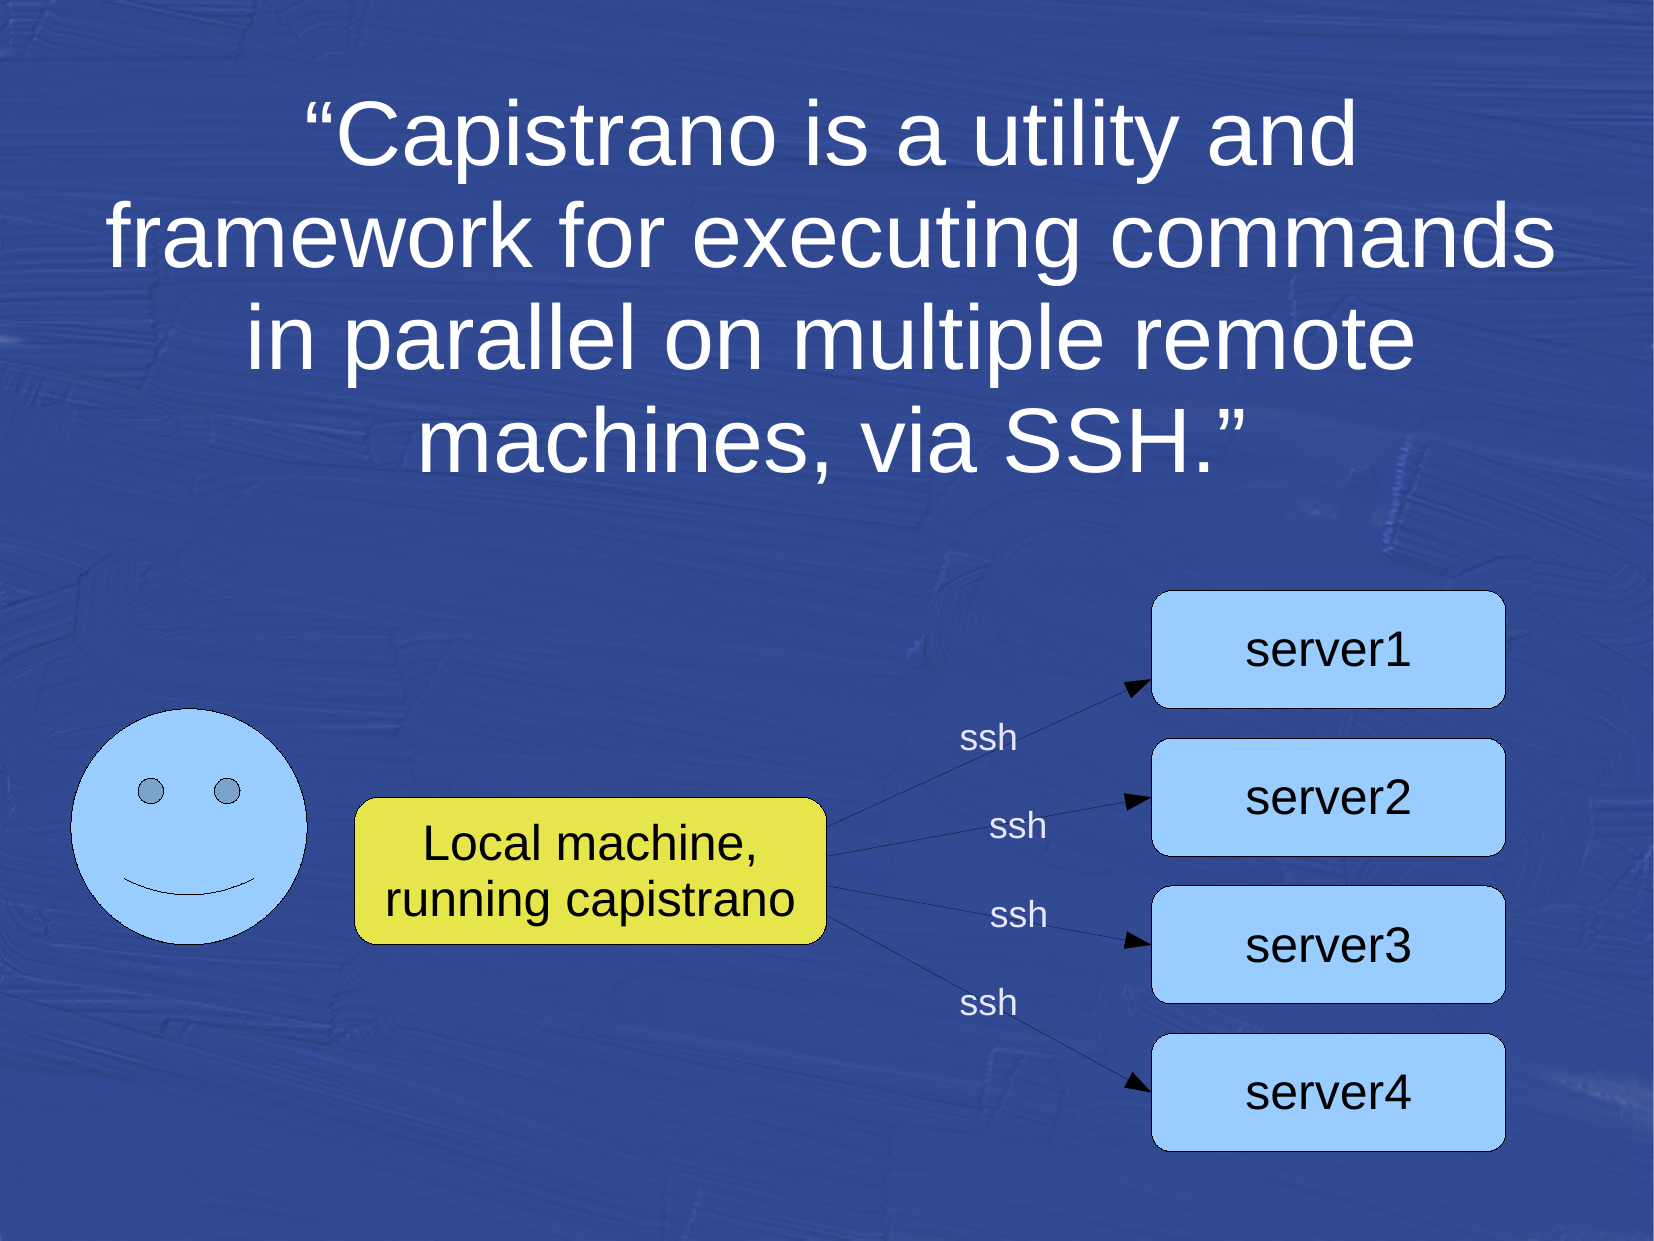

# “Capistrano is a utility and framework for executing commands in parallel on multiple remote machines, via SSH.”
server1
ssh
server2
Local machine,
running capistrano
ssh
ssh
server3
ssh
server4